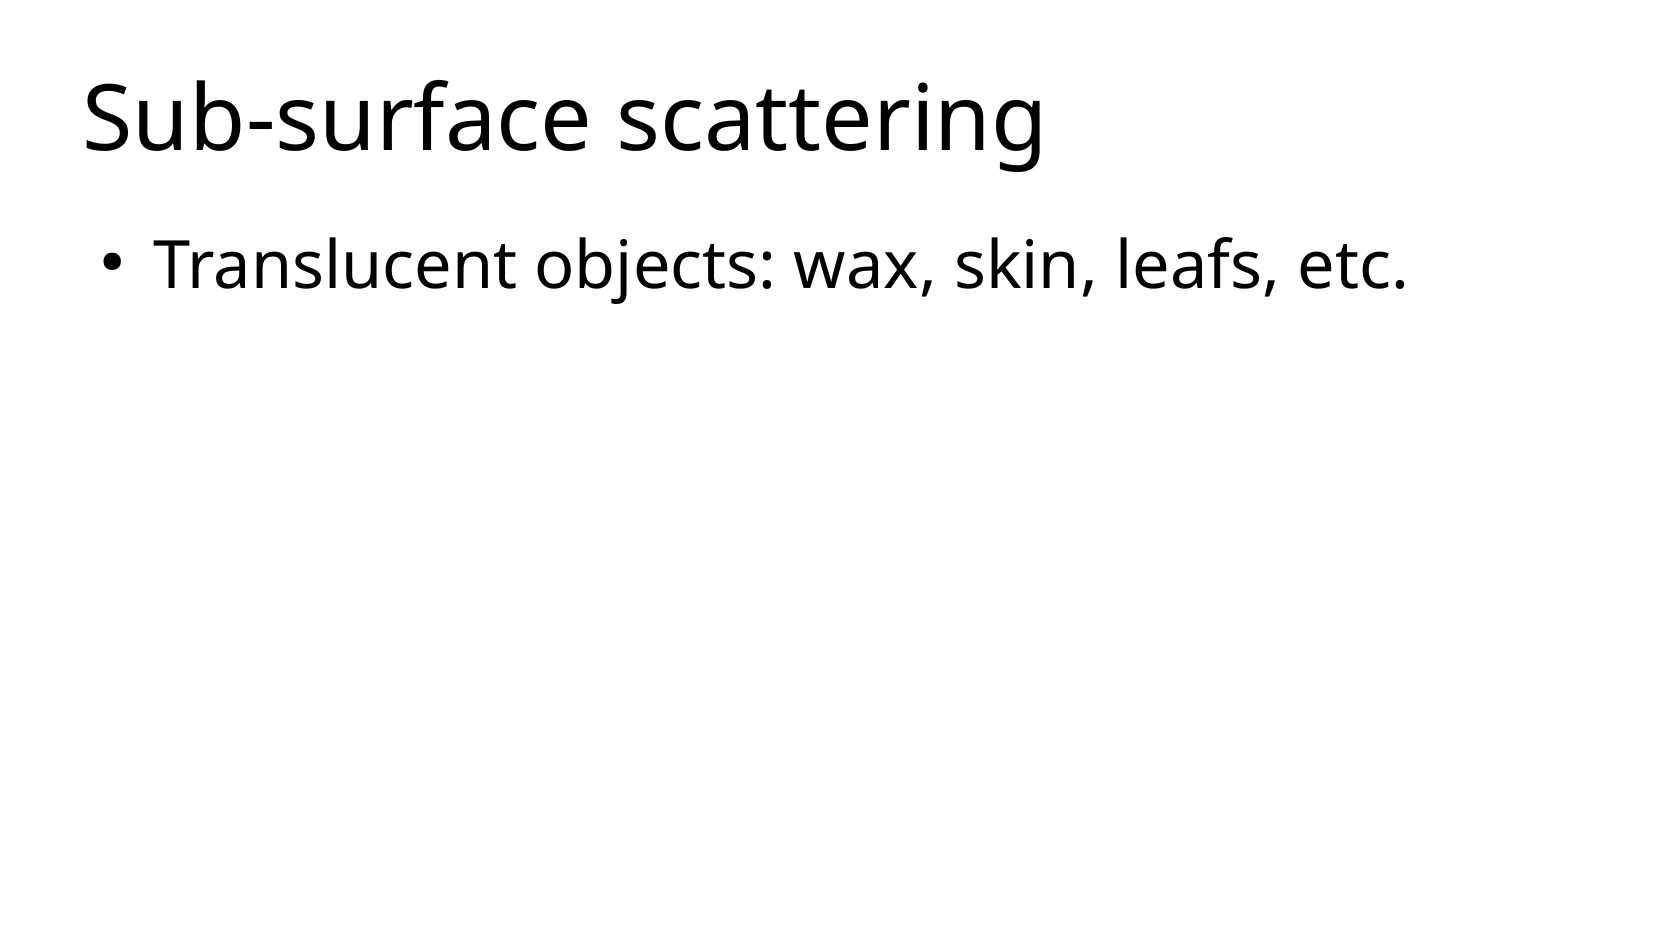

# Sub-surface scattering
Translucent objects: wax, skin, leafs, etc.